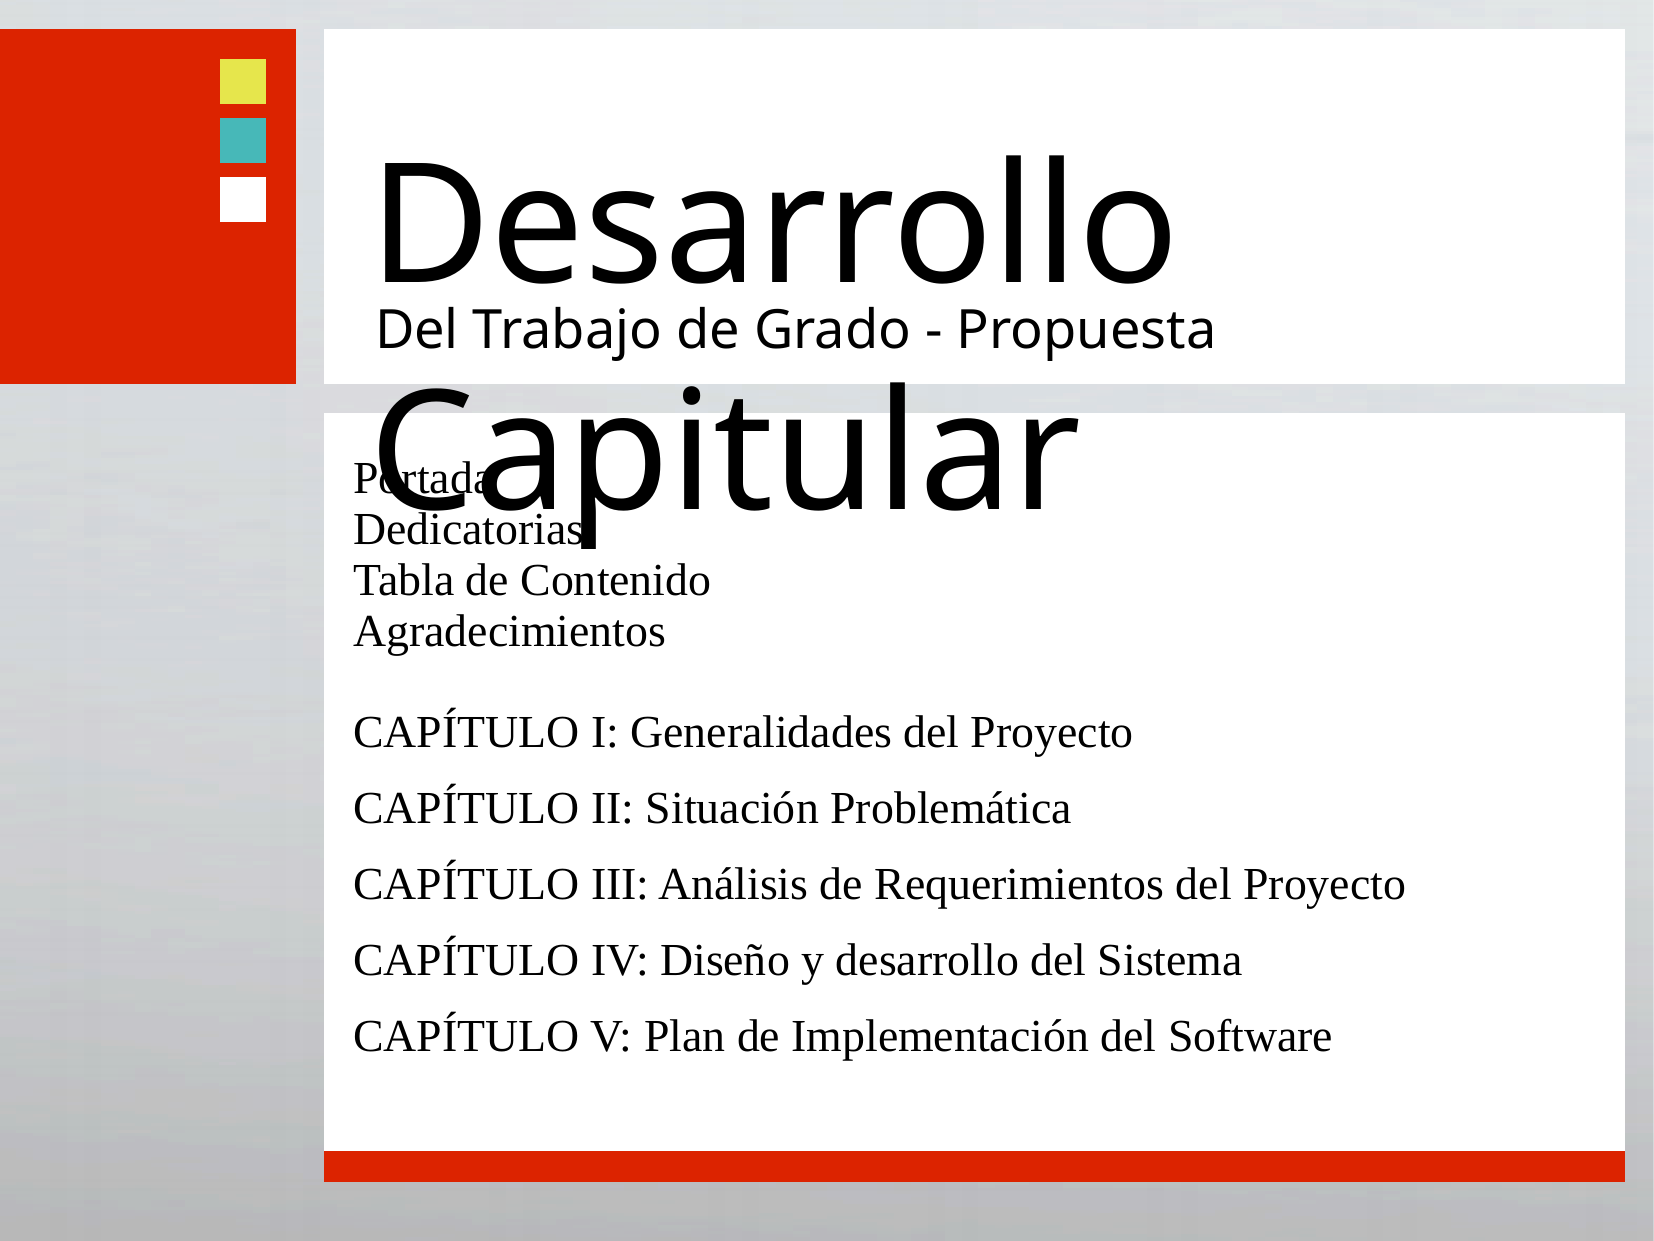

Desarrollo Capitular
Del Trabajo de Grado - Propuesta
Portada
Dedicatorias
Tabla de Contenido
Agradecimientos
CAPÍTULO I: Generalidades del Proyecto
CAPÍTULO II: Situación Problemática
CAPÍTULO III: Análisis de Requerimientos del Proyecto
CAPÍTULO IV: Diseño y desarrollo del Sistema
CAPÍTULO V: Plan de Implementación del Software